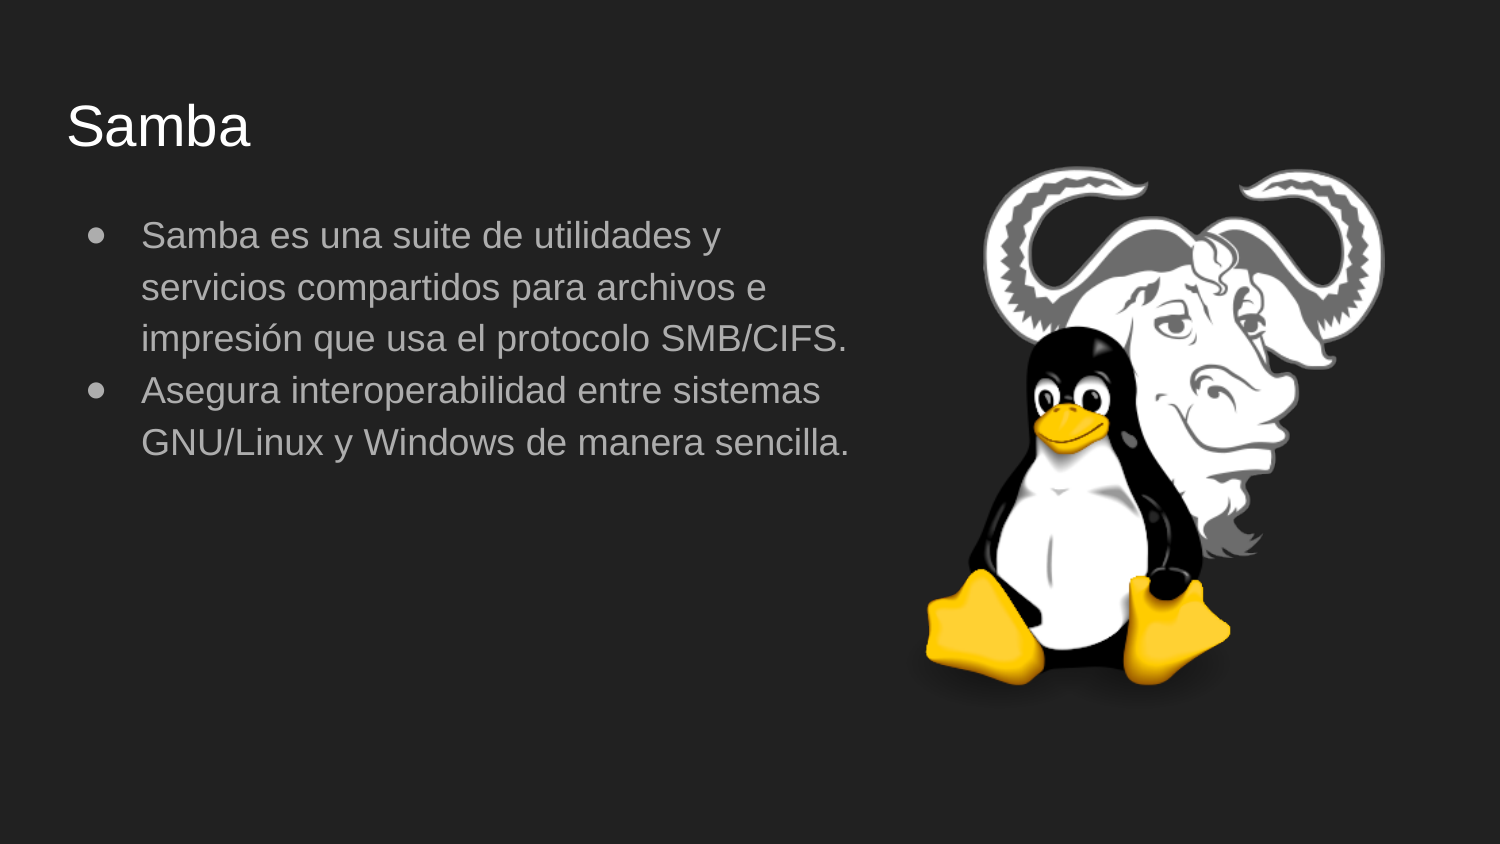

# Samba
Samba es una suite de utilidades y servicios compartidos para archivos e impresión que usa el protocolo SMB/CIFS.
Asegura interoperabilidad entre sistemas GNU/Linux y Windows de manera sencilla.